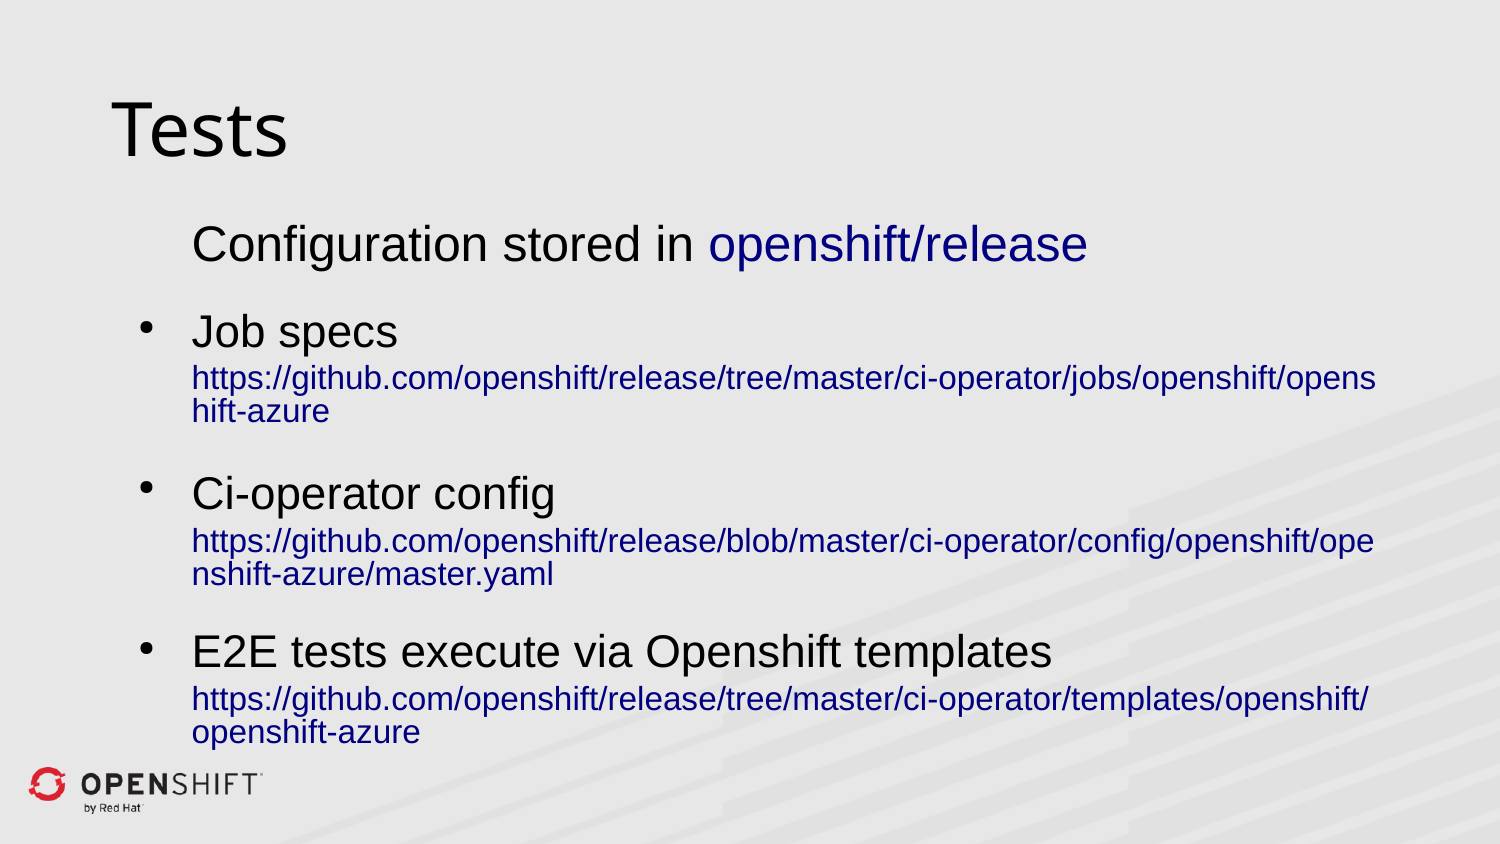

Tests
# Configuration stored in openshift/release
Job specshttps://github.com/openshift/release/tree/master/ci-operator/jobs/openshift/openshift-azure
Ci-operator config https://github.com/openshift/release/blob/master/ci-operator/config/openshift/openshift-azure/master.yaml
E2E tests execute via Openshift templateshttps://github.com/openshift/release/tree/master/ci-operator/templates/openshift/openshift-azure